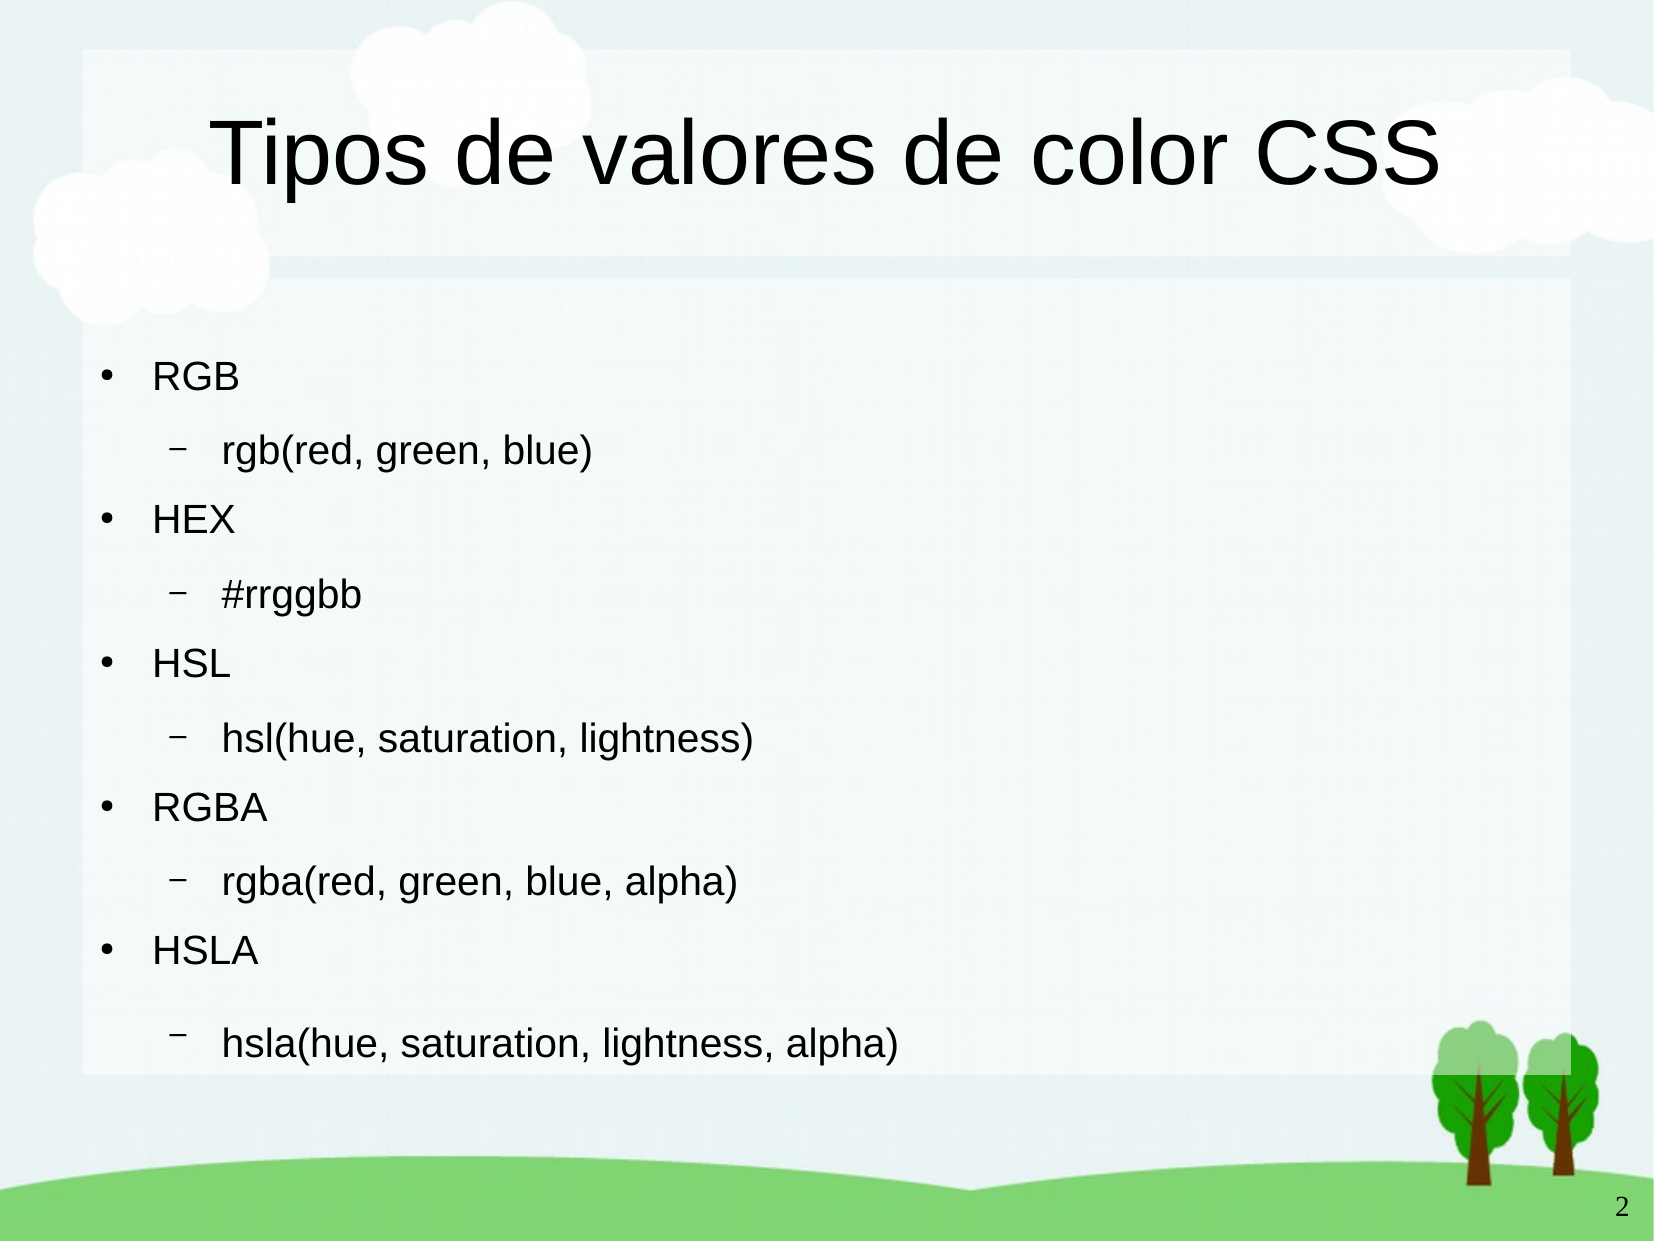

# Tipos de valores de color CSS
RGB
rgb(red, green, blue)
HEX
#rrggbb
HSL
hsl(hue, saturation, lightness)
RGBA
rgba(red, green, blue, alpha)
HSLA
hsla(hue, saturation, lightness, alpha)
2